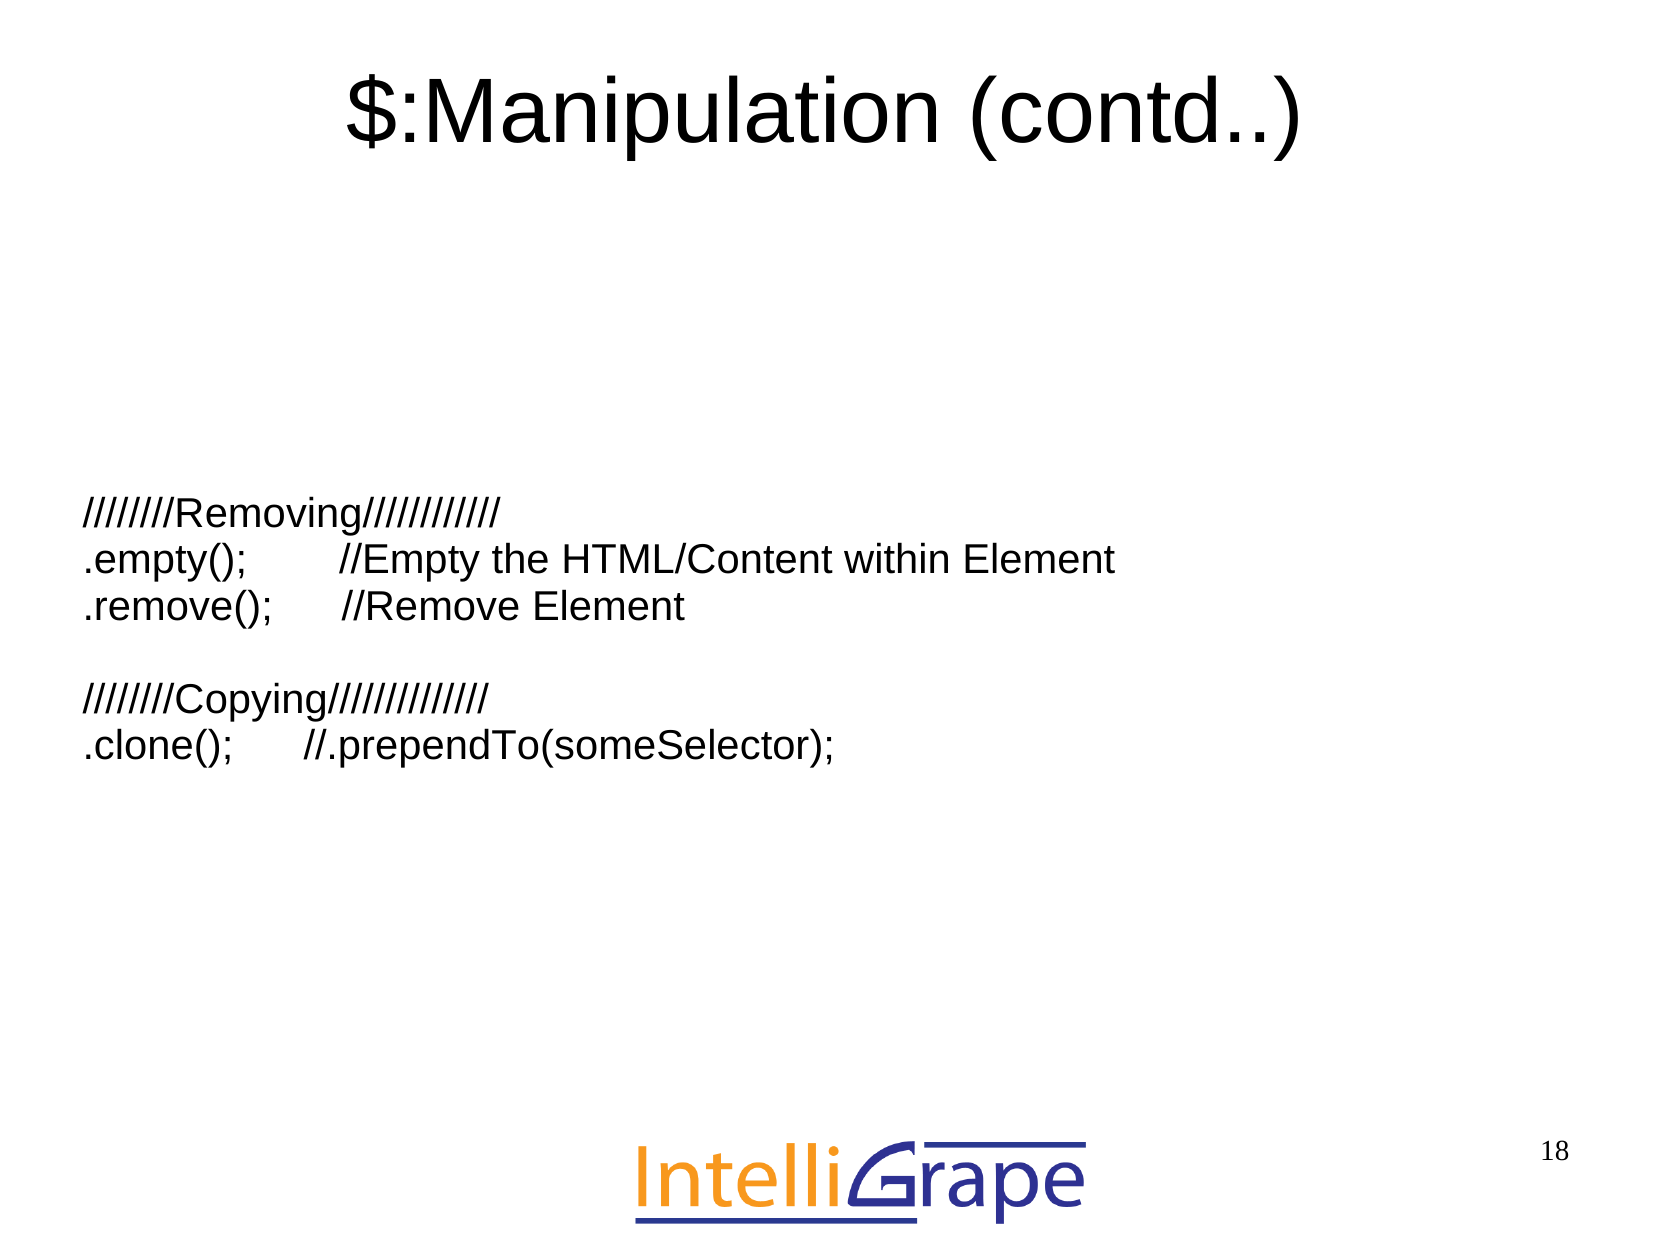

# $:Manipulation (contd..)
////////Removing////////////
.empty(); //Empty the HTML/Content within Element
.remove(); //Remove Element
////////Copying//////////////
.clone();	//.prependTo(someSelector);
18